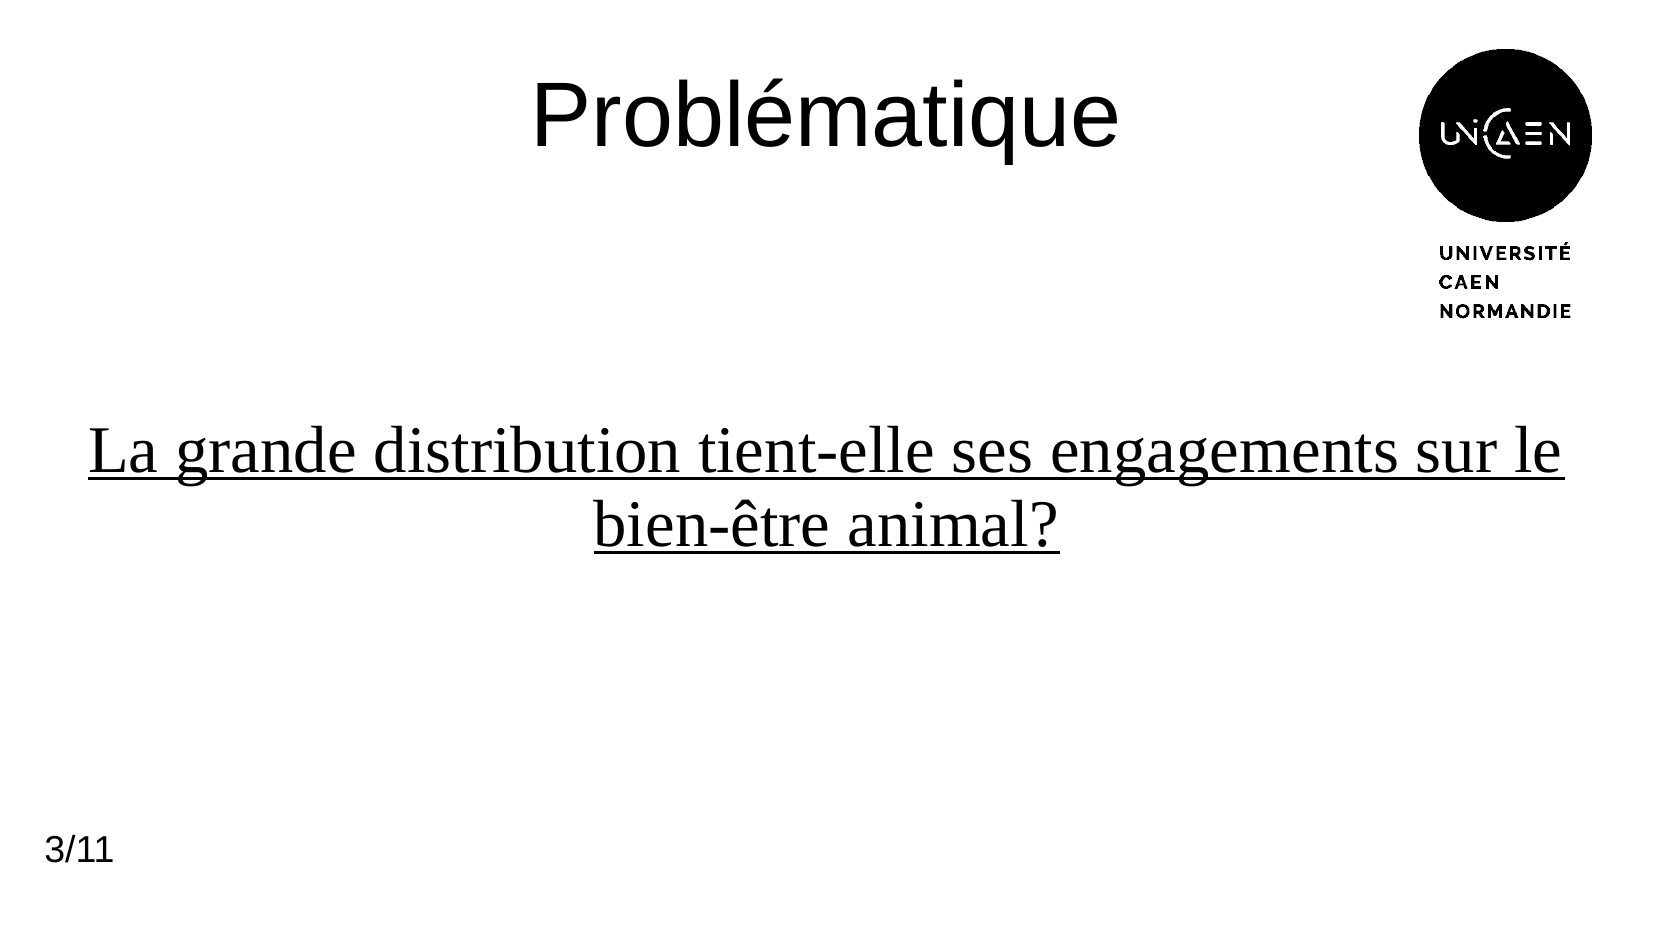

# Problématique
La grande distribution tient-elle ses engagements sur le bien-être animal?